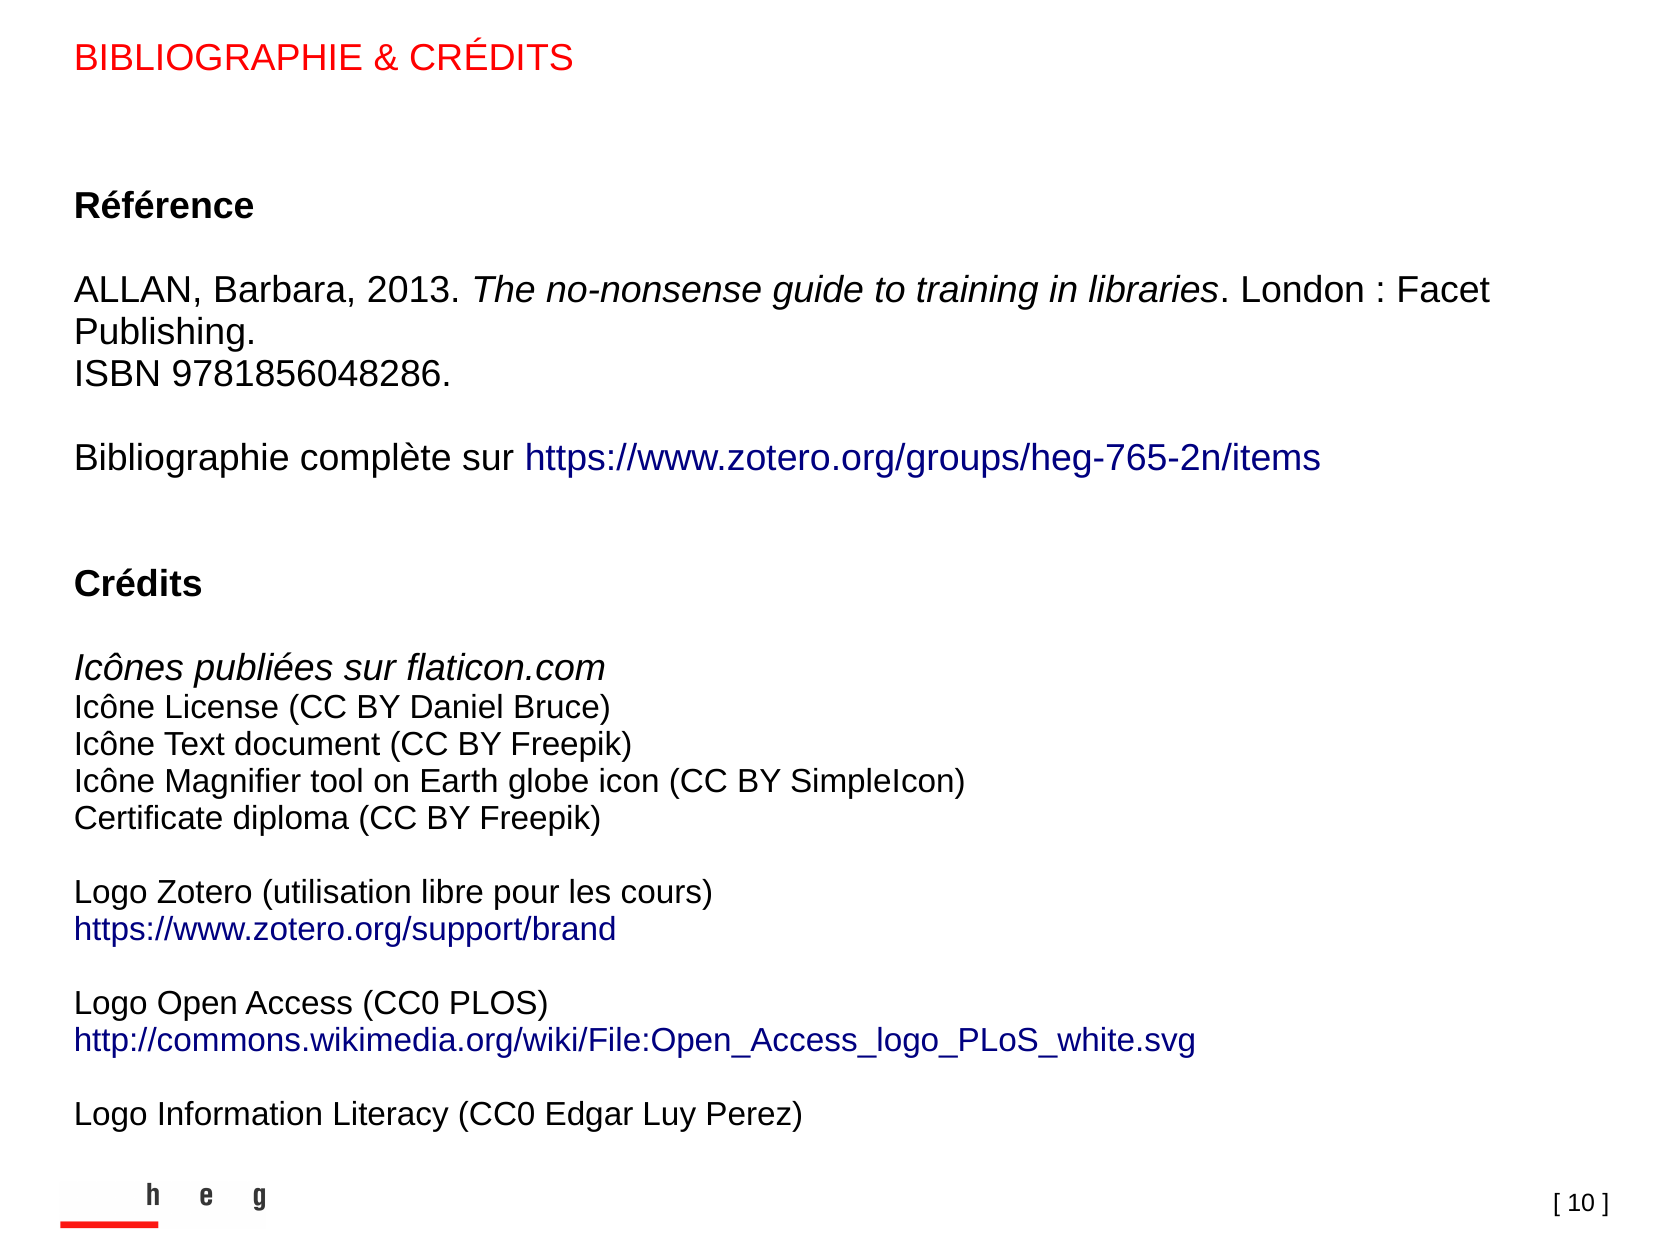

BIBLIOGRAPHIE & CRÉDITS
Référence
ALLAN, Barbara, 2013. The no-nonsense guide to training in libraries. London : Facet Publishing.
ISBN 9781856048286.
Bibliographie complète sur https://www.zotero.org/groups/heg-765-2n/items
Crédits
Icônes publiées sur flaticon.com
Icône License (CC BY Daniel Bruce)
Icône Text document (CC BY Freepik)
Icône Magnifier tool on Earth globe icon (CC BY SimpleIcon)
Certificate diploma (CC BY Freepik)
Logo Zotero (utilisation libre pour les cours)
https://www.zotero.org/support/brand
Logo Open Access (CC0 PLOS)		http://commons.wikimedia.org/wiki/File:Open_Access_logo_PLoS_white.svg
Logo Information Literacy (CC0 Edgar Luy Perez)